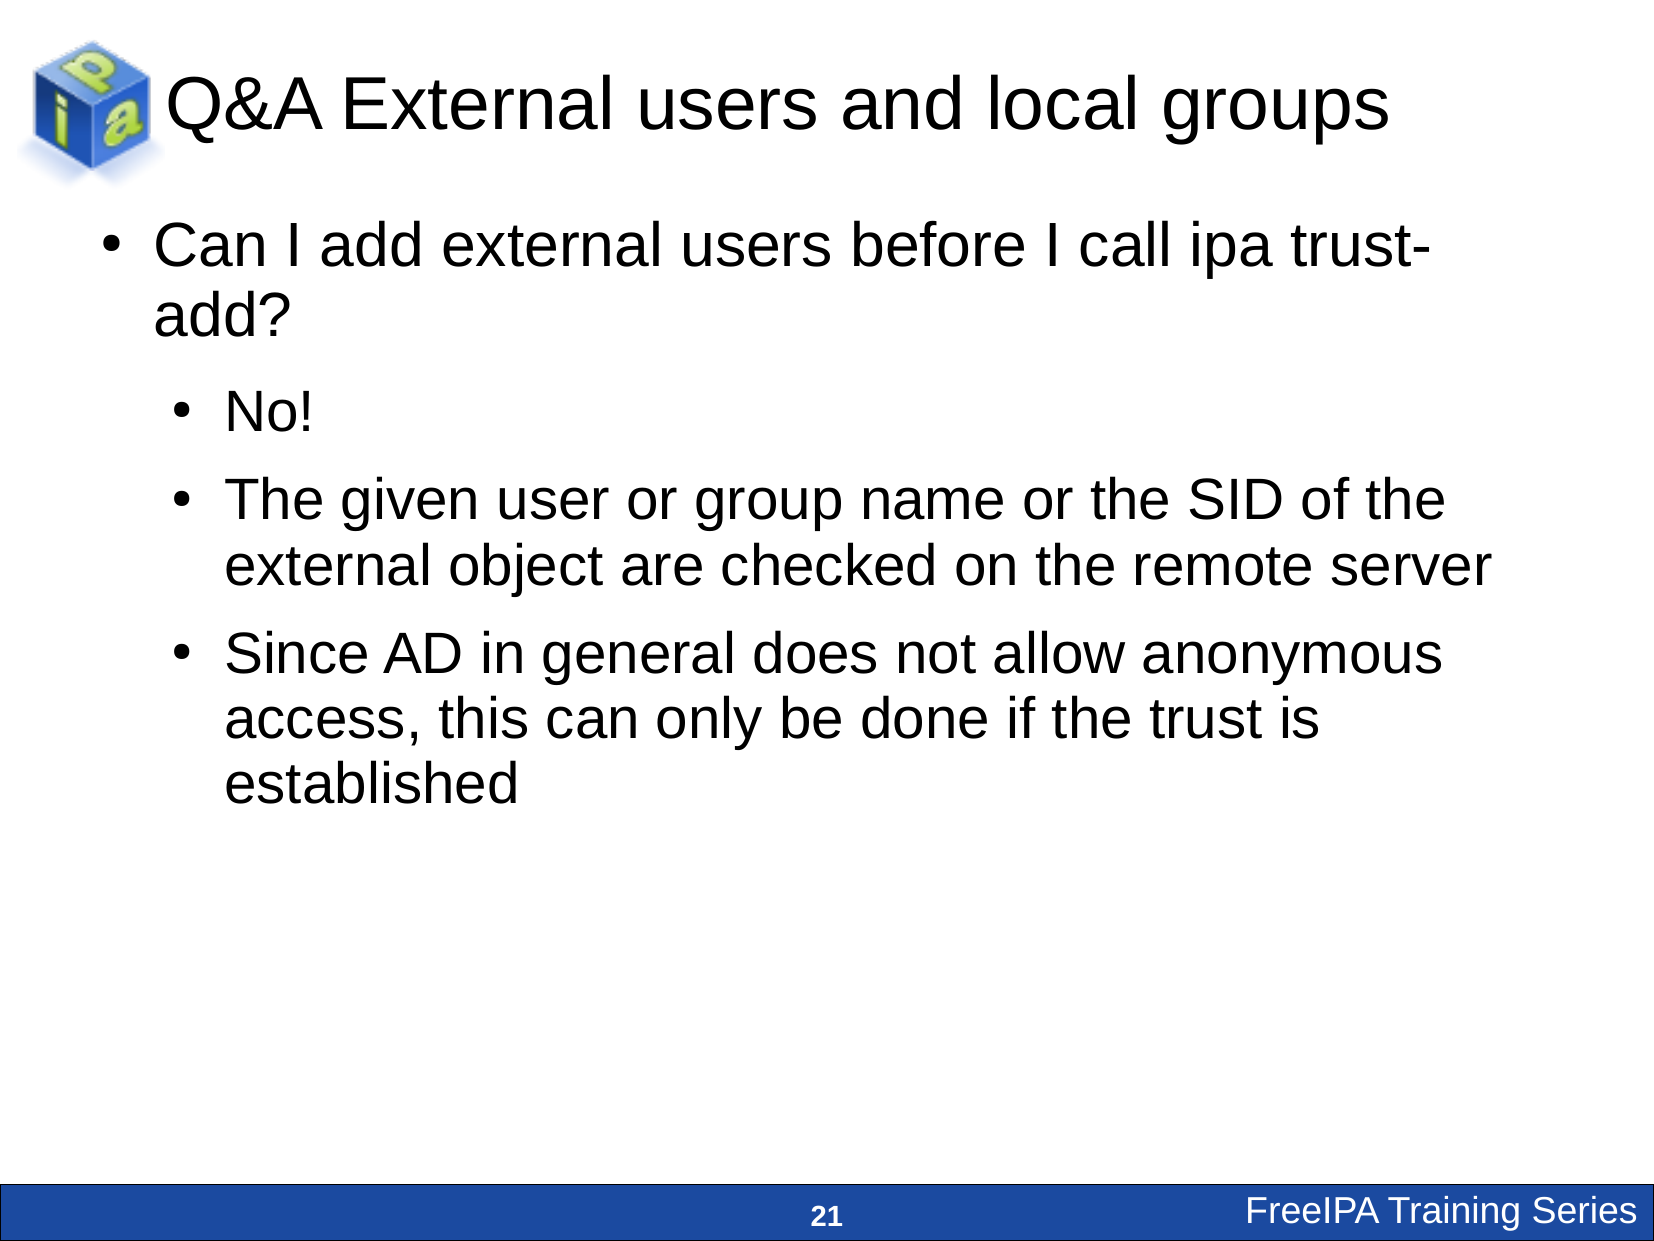

# Q&A External users and local groups
Can I add external users before I call ipa trust-add?
No!
The given user or group name or the SID of the external object are checked on the remote server
Since AD in general does not allow anonymous access, this can only be done if the trust is established
21